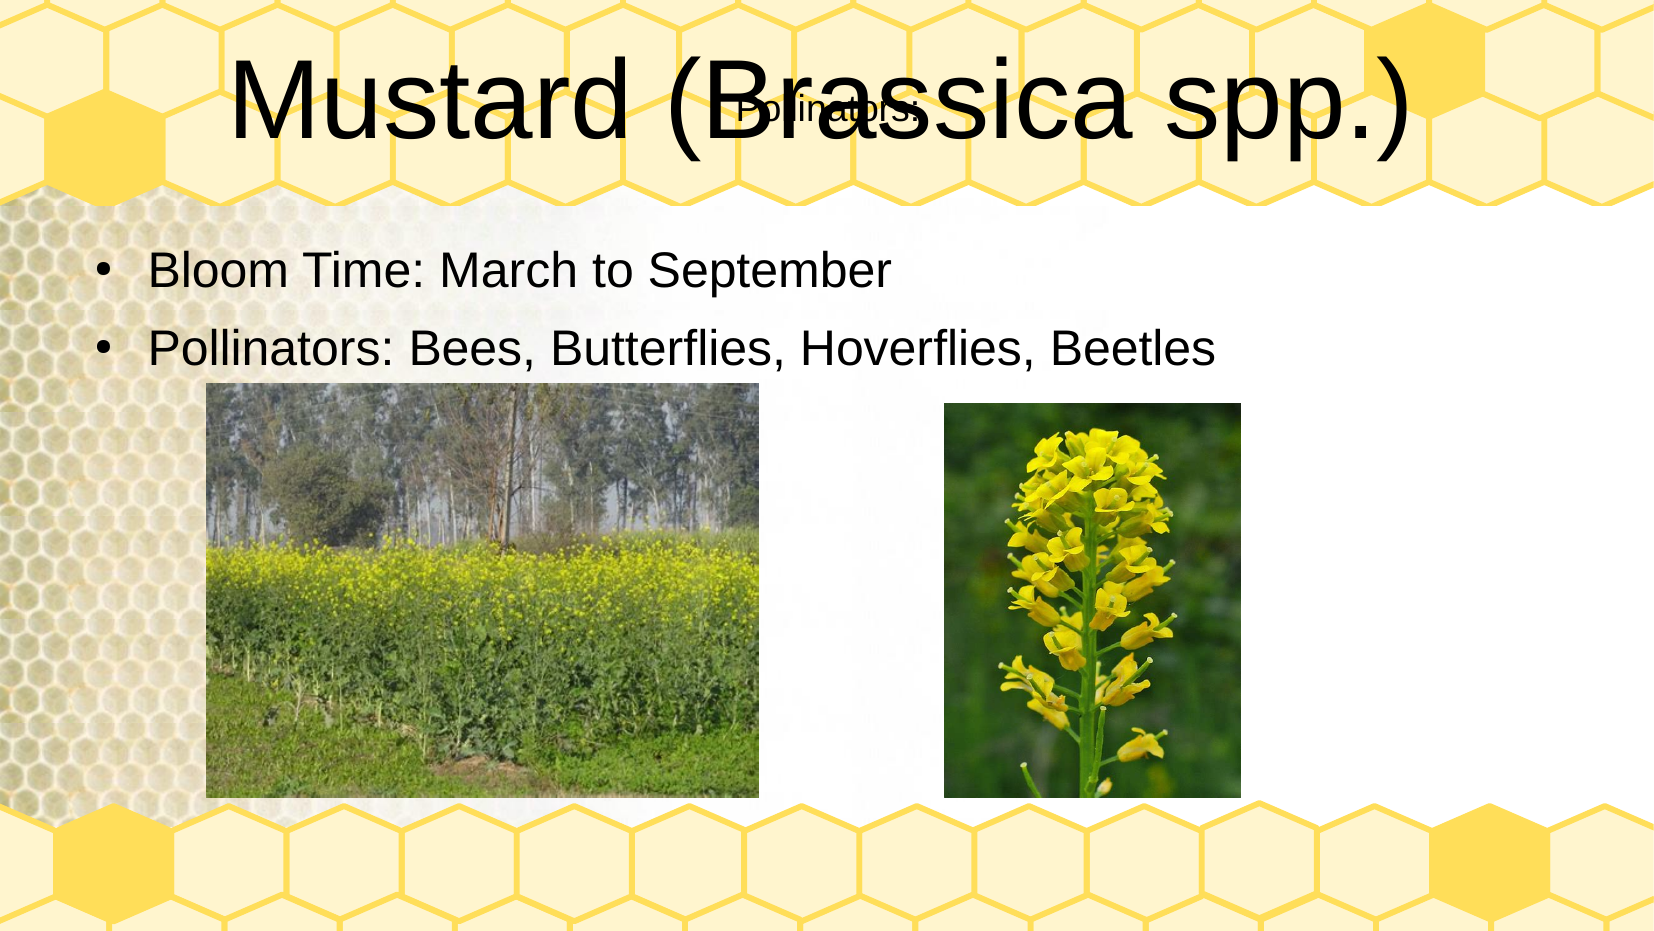

# Mustard (Brassica spp.)
Pollinators:
Bloom Time: March to September
Pollinators: Bees, Butterflies, Hoverflies, Beetles